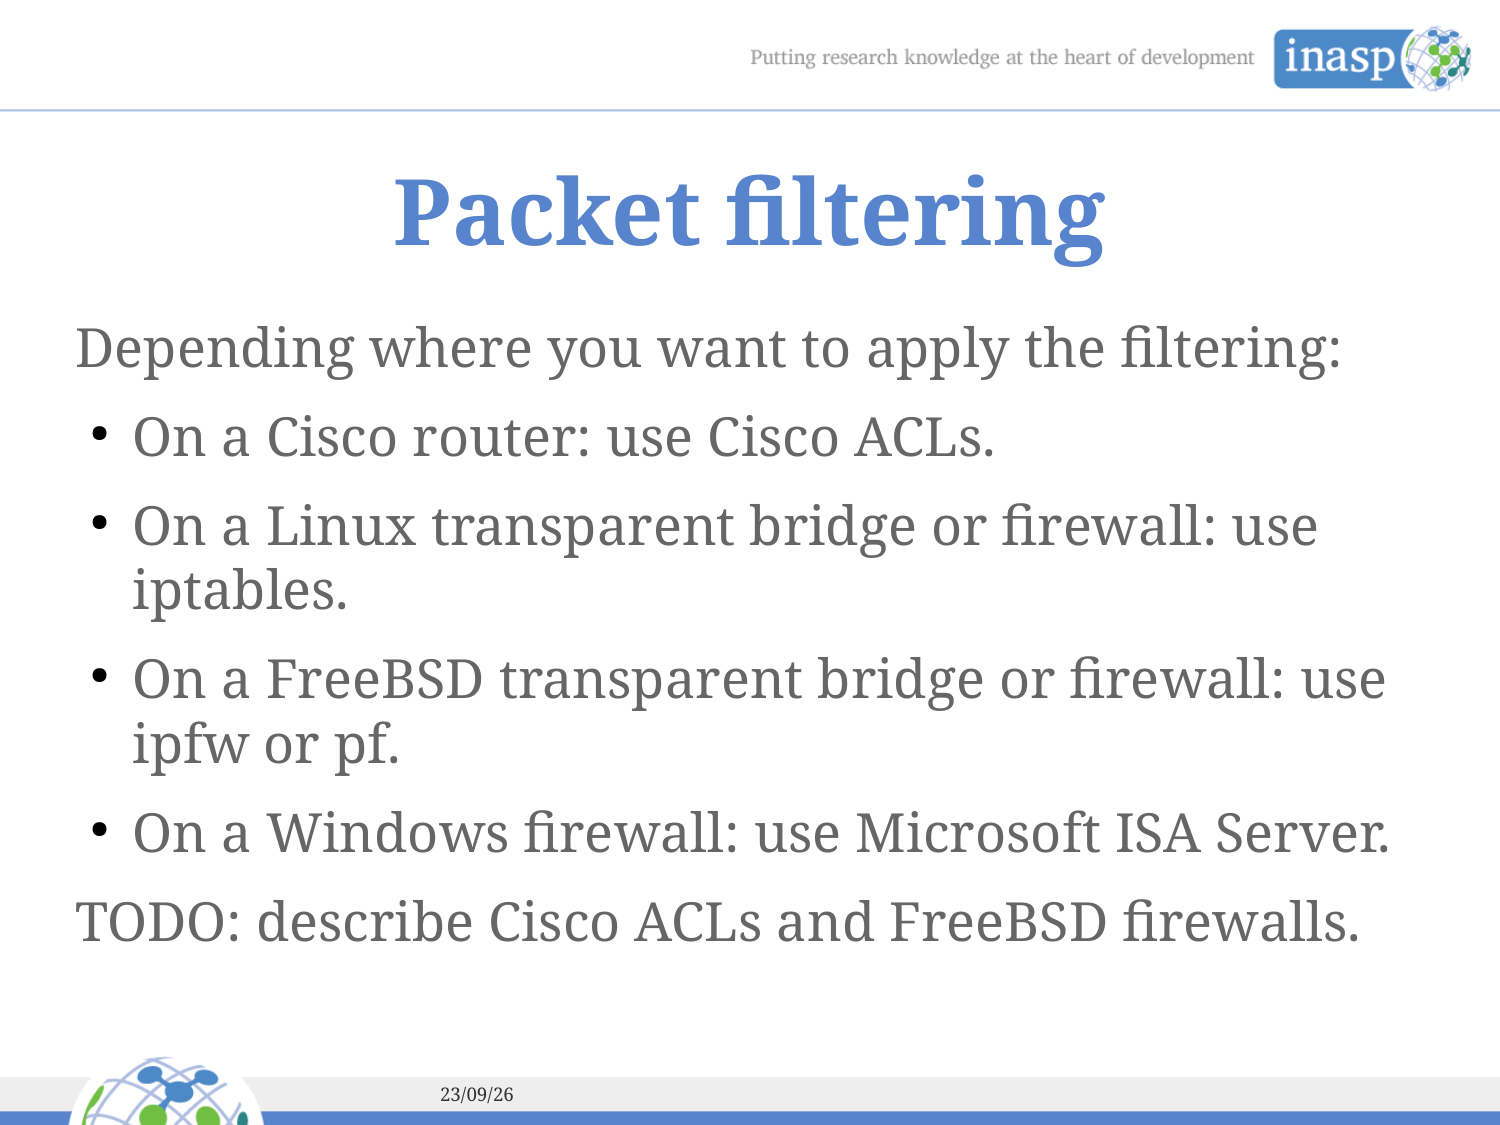

# Packet filtering
Depending where you want to apply the filtering:
On a Cisco router: use Cisco ACLs.
On a Linux transparent bridge or firewall: use iptables.
On a FreeBSD transparent bridge or firewall: use ipfw or pf.
On a Windows firewall: use Microsoft ISA Server.
TODO: describe Cisco ACLs and FreeBSD firewalls.